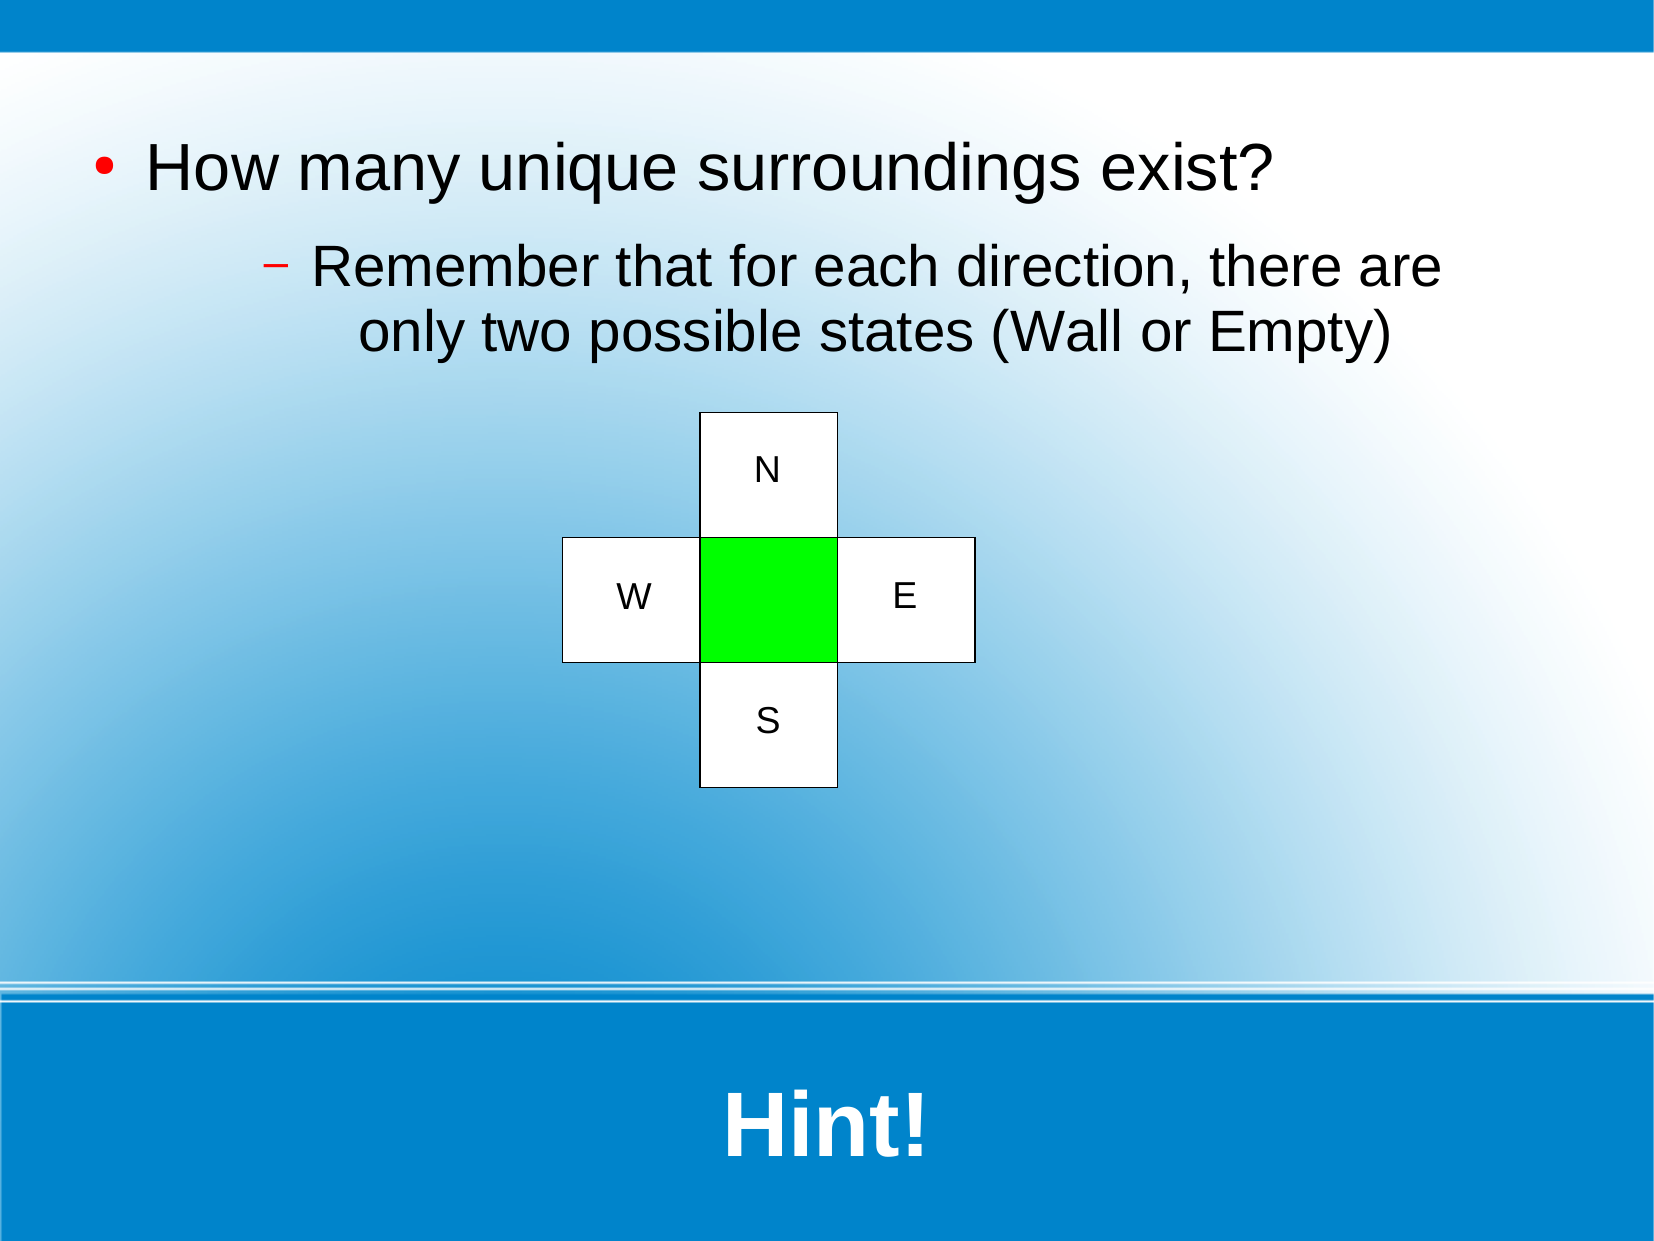

How many unique surroundings exist?
Remember that for each direction, there are
only two possible states (Wall or Empty)
N
E
W
S
# Hint!